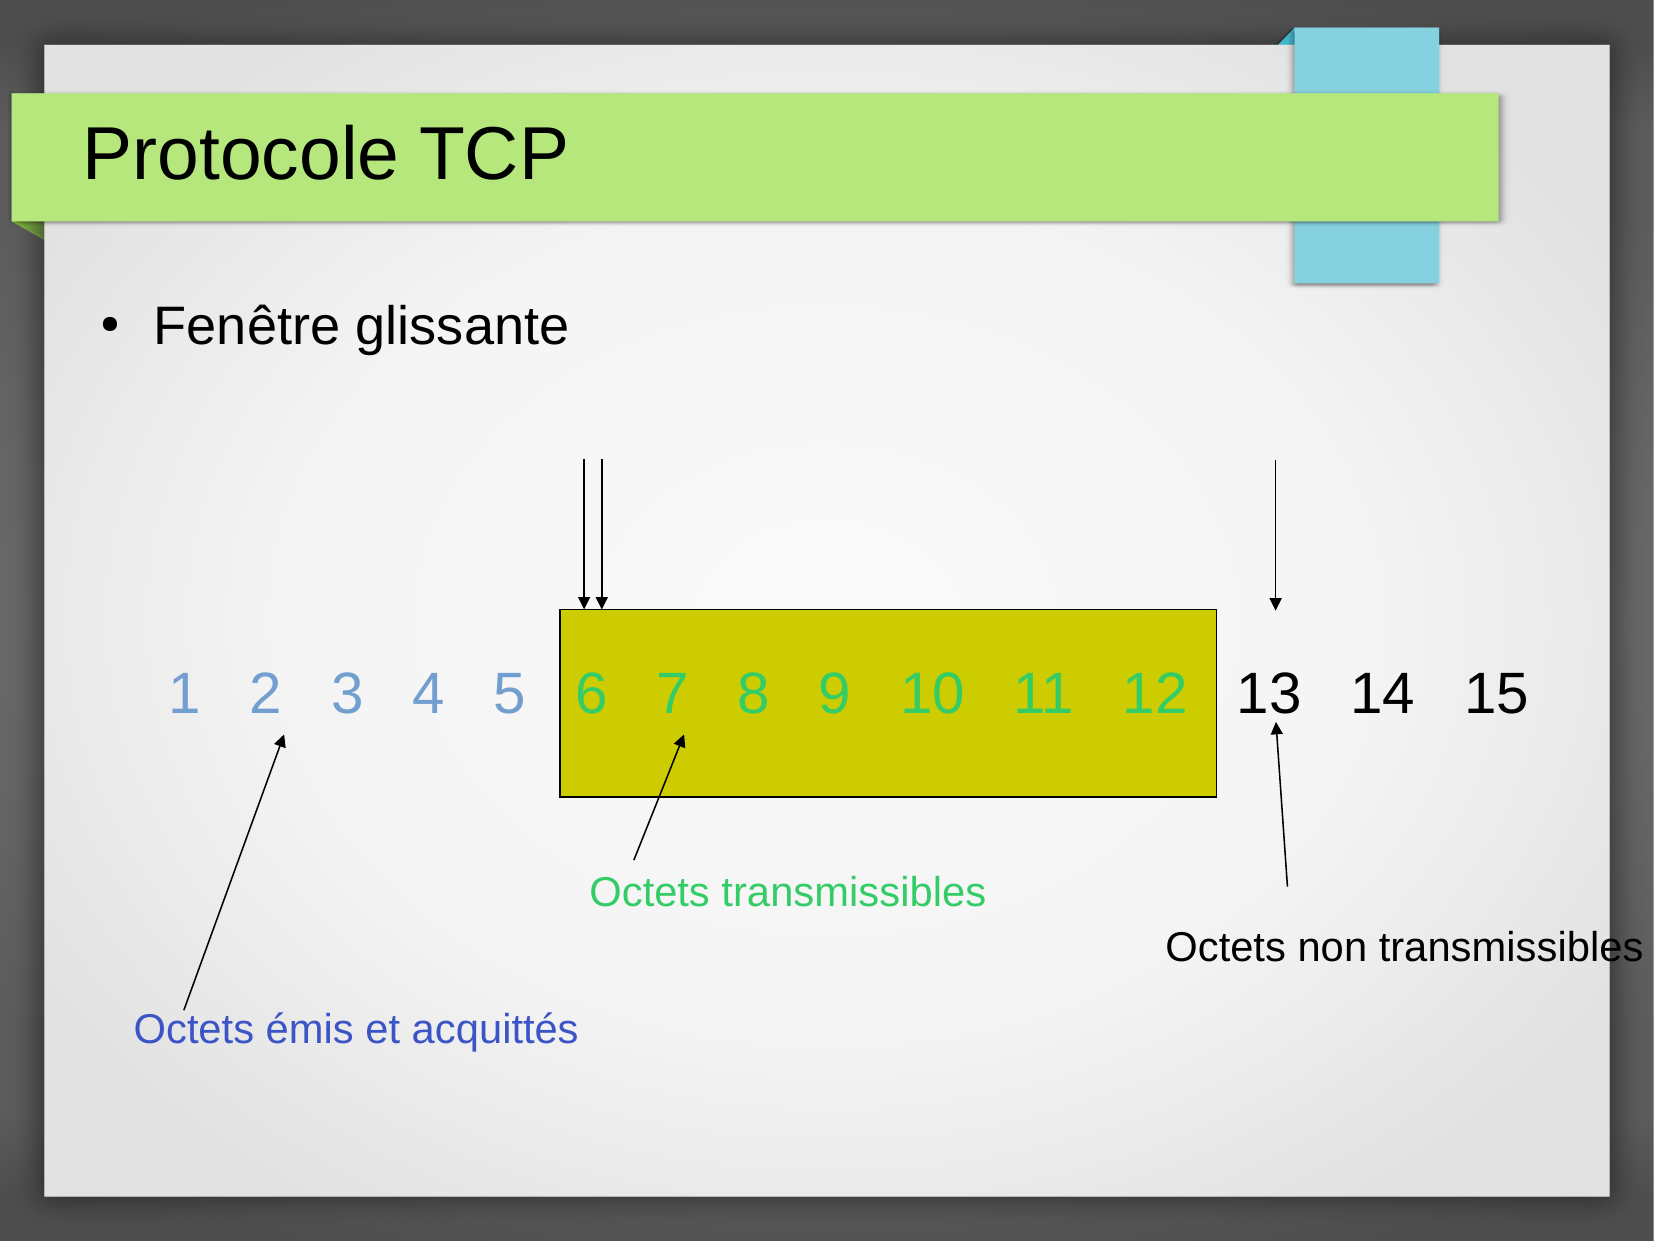

# Protocole TCP
Fenêtre glissante
1 2 3 4 5 6 7 8 9 10 11 12 13 14 15
Octets transmissibles
Octets non transmissibles
Octets émis et acquittés